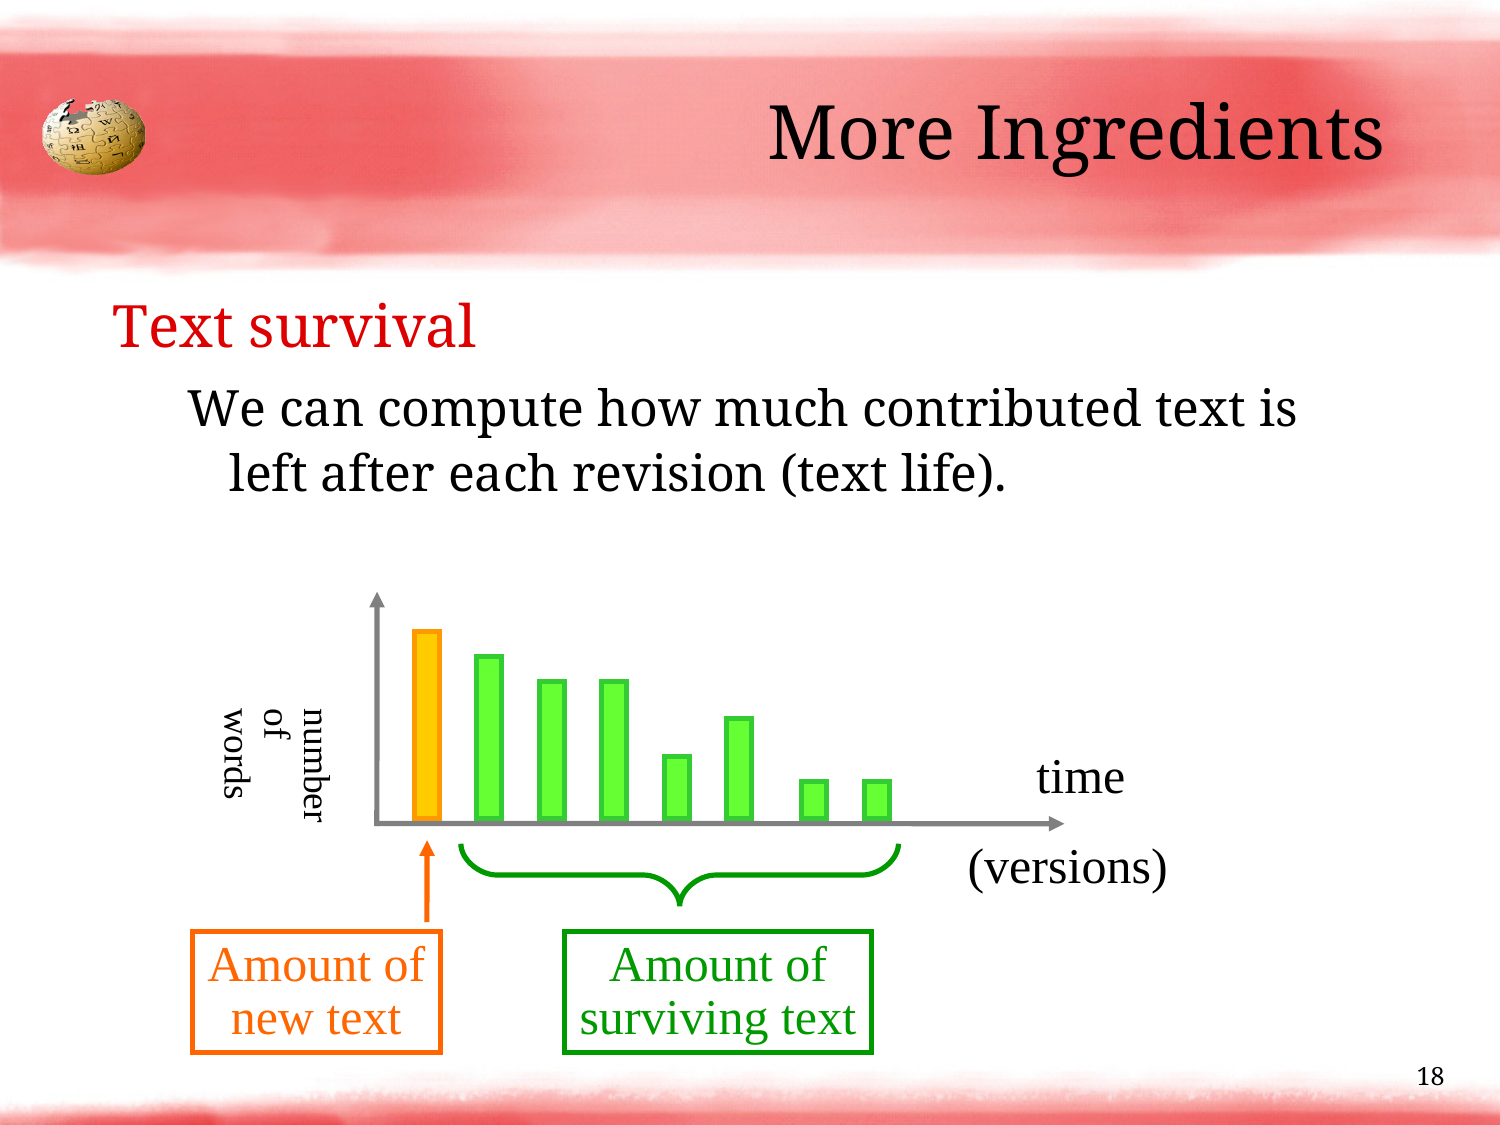

# More Ingredients
Text survival
We can compute how much contributed text is left after each revision (text life).
number
of words
time
(versions)‏
Amount of
new text
Amount of
surviving text
18